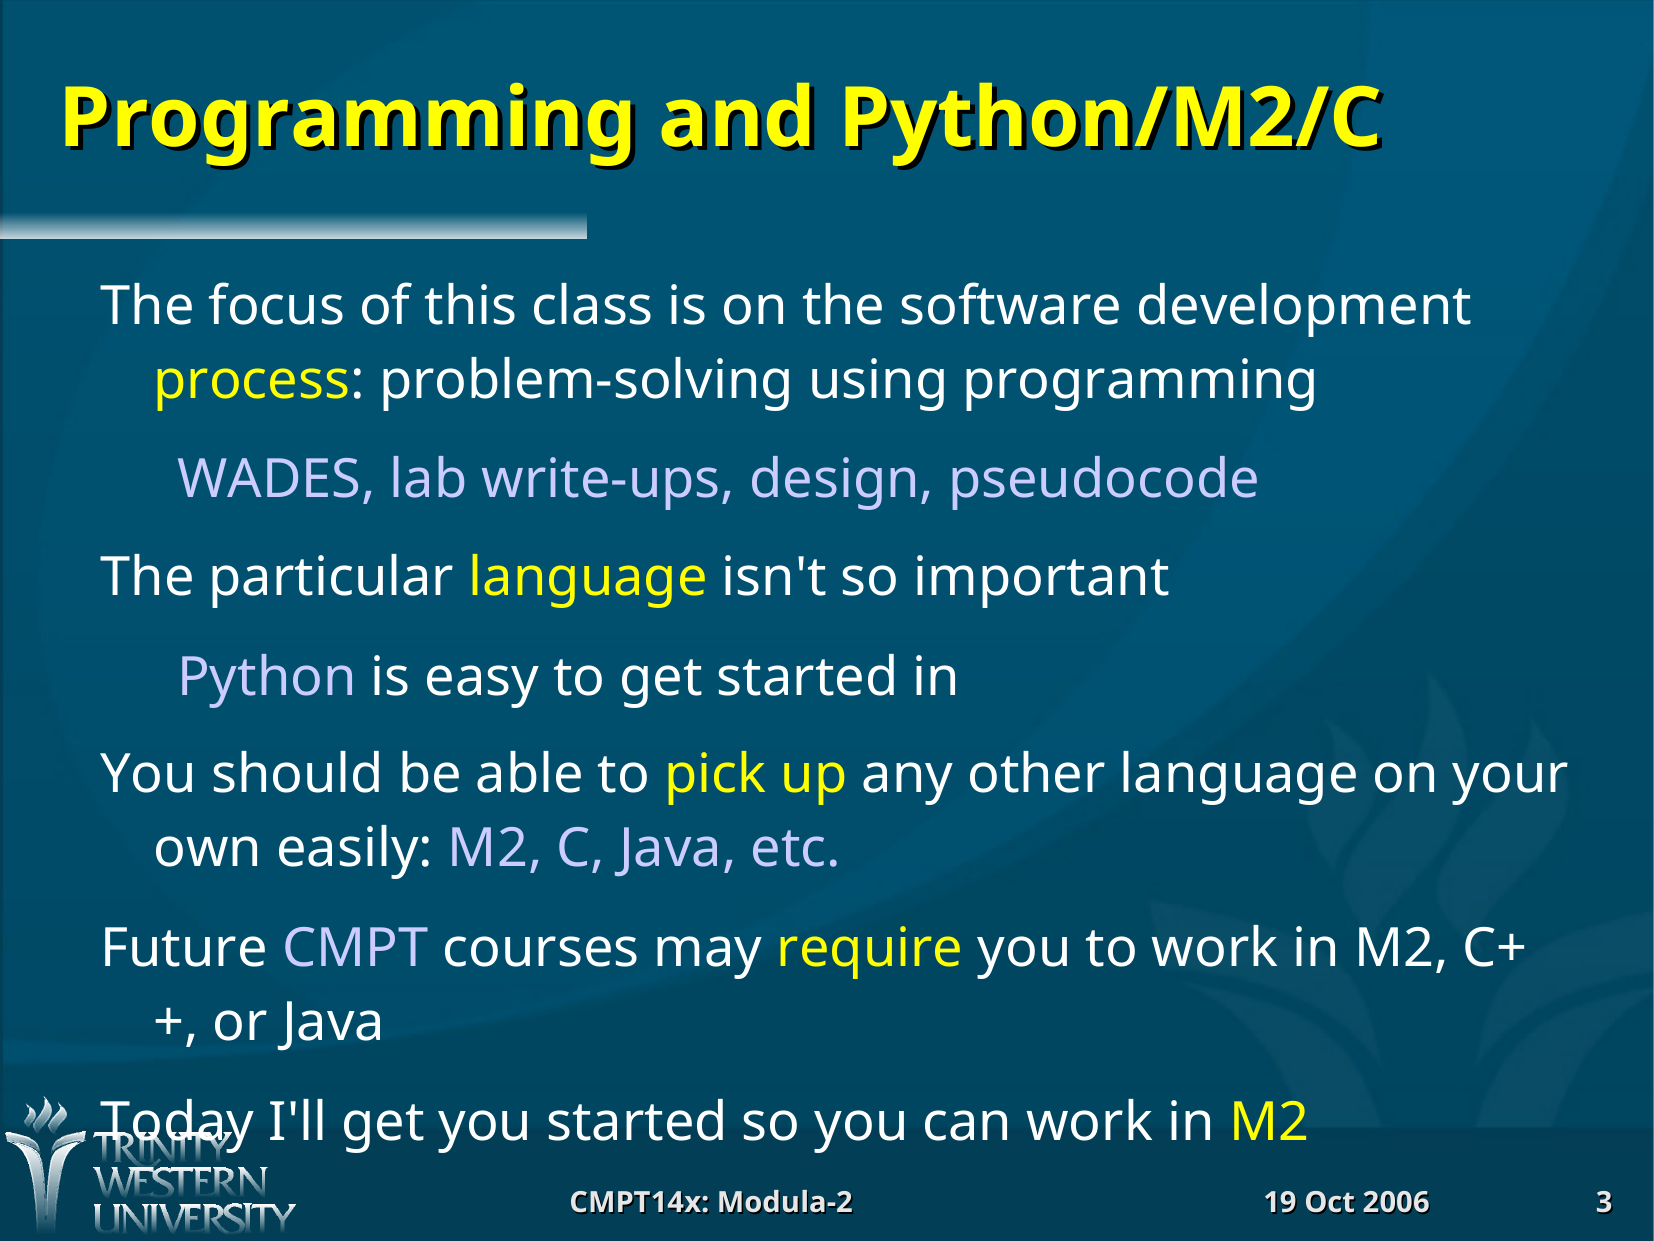

# Programming and Python/M2/C
The focus of this class is on the software development process: problem-solving using programming
WADES, lab write-ups, design, pseudocode
The particular language isn't so important
Python is easy to get started in
You should be able to pick up any other language on your own easily: M2, C, Java, etc.
Future CMPT courses may require you to work in M2, C++, or Java
Today I'll get you started so you can work in M2
CMPT14x: Modula-2
19 Oct 2006
3